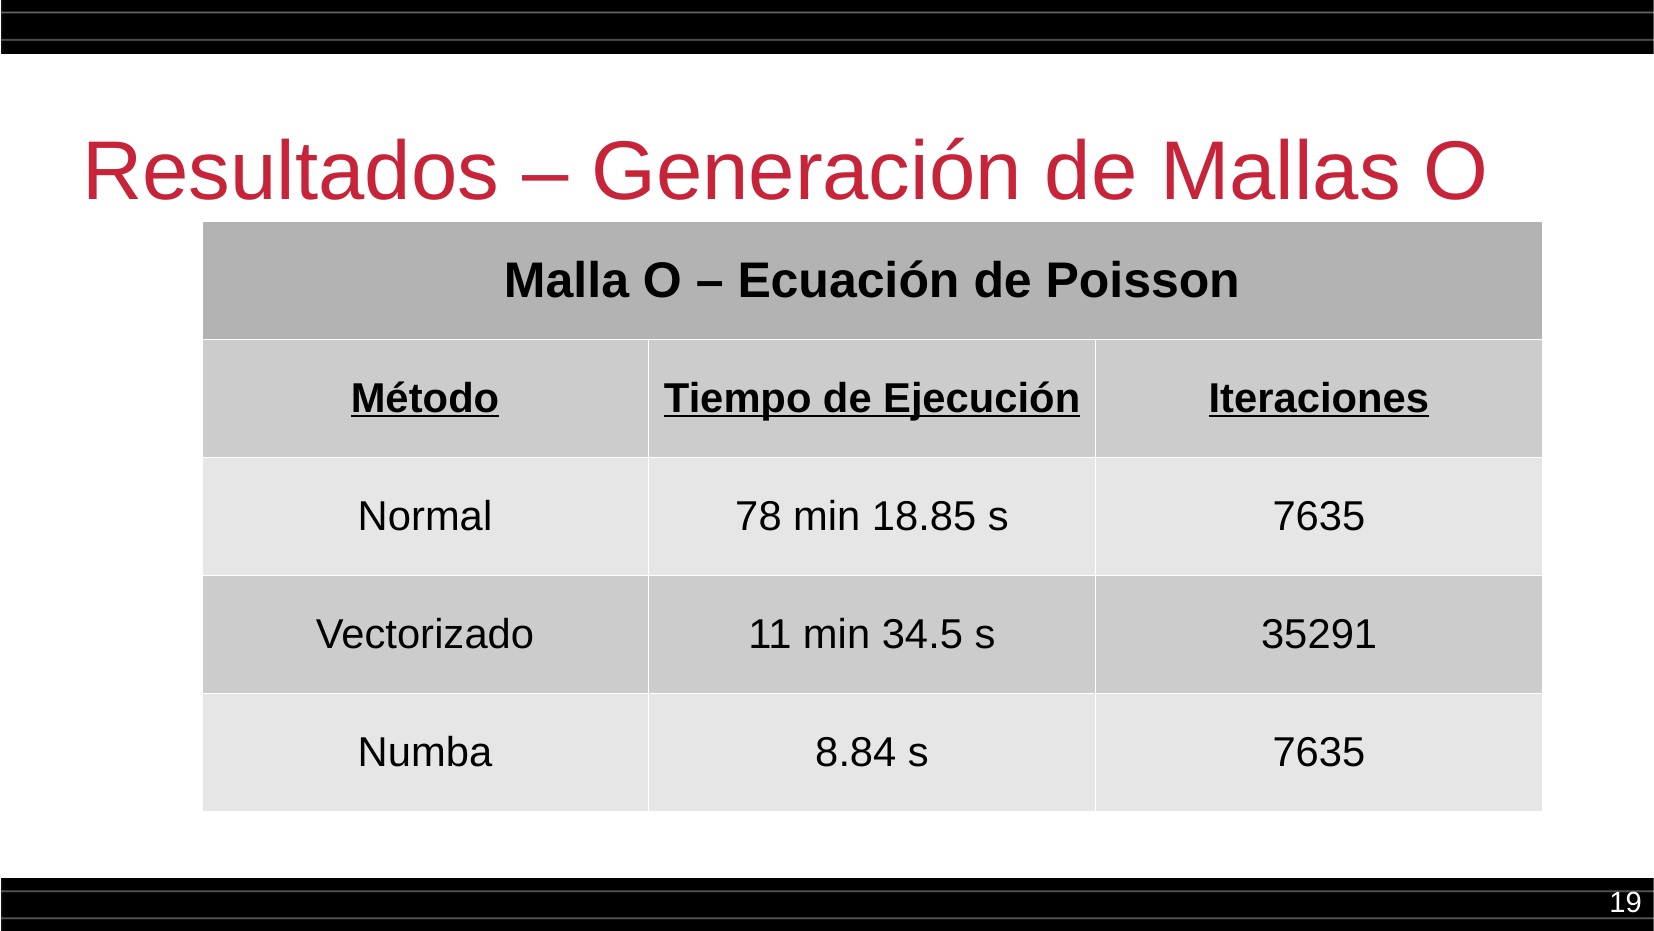

# Resultados – Generación de Mallas O
| Malla O – Ecuación de Poisson | | |
| --- | --- | --- |
| Método | Tiempo de Ejecución | Iteraciones |
| Normal | 78 min 18.85 s | 7635 |
| Vectorizado | 11 min 34.5 s | 35291 |
| Numba | 8.84 s | 7635 |